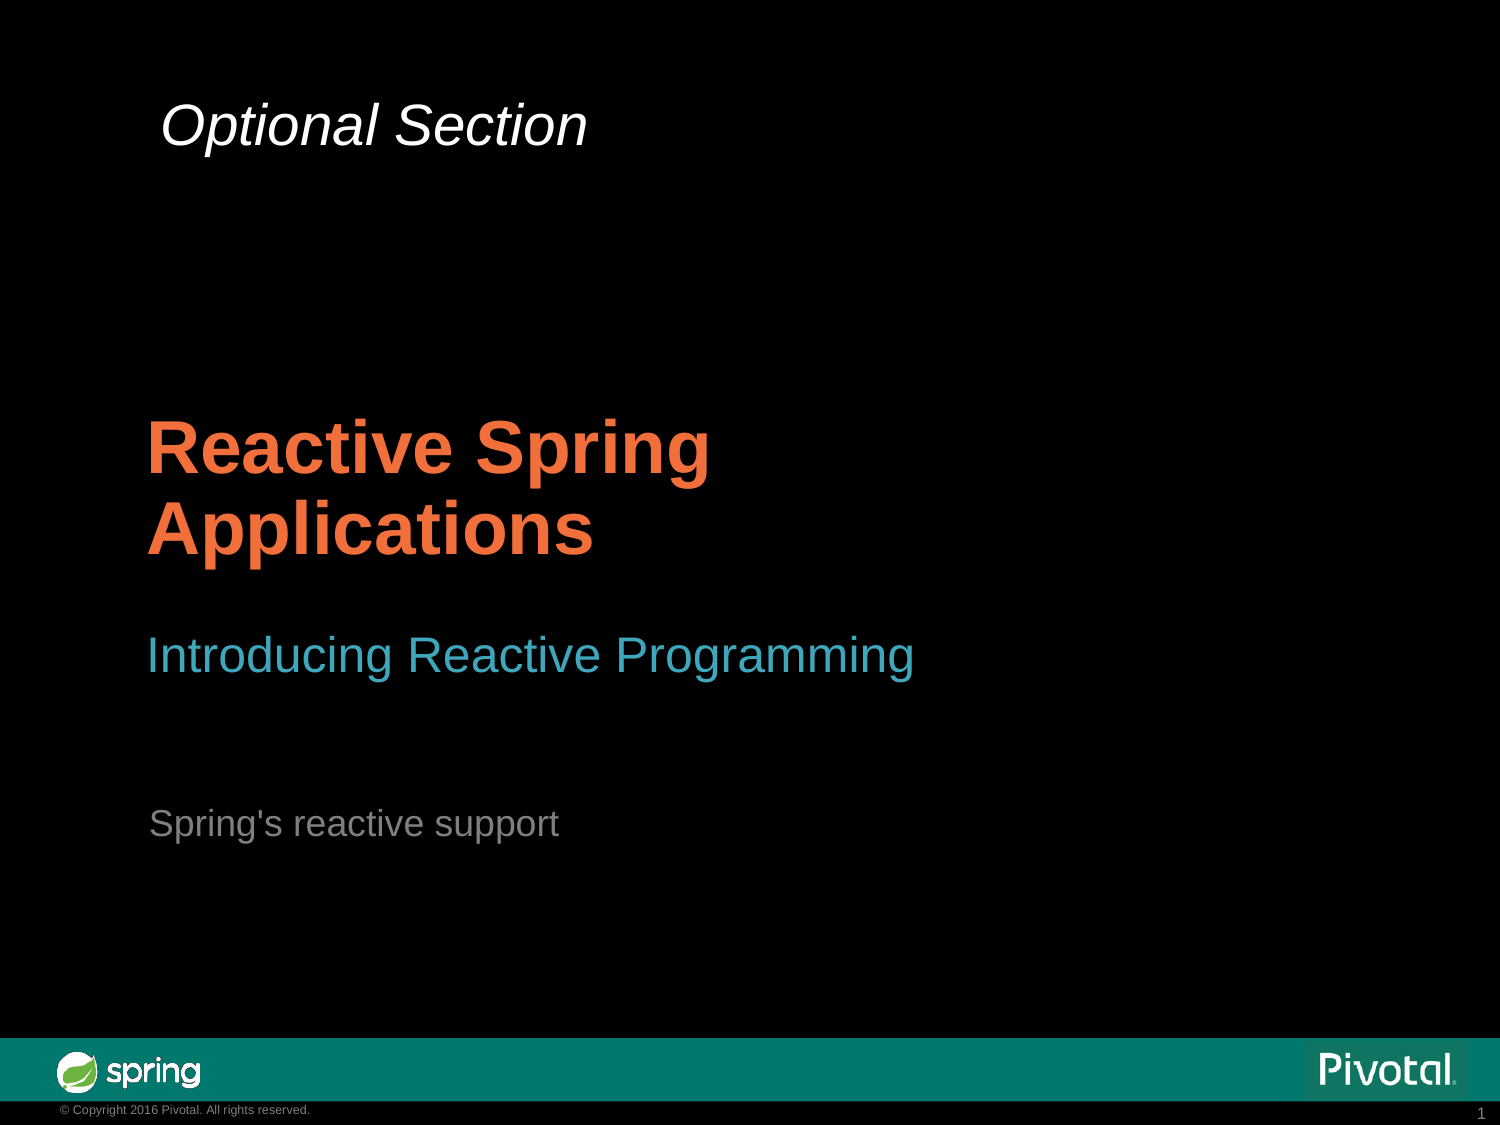

Optional Section
# Reactive Spring Applications
Introducing Reactive Programming
Spring's reactive support